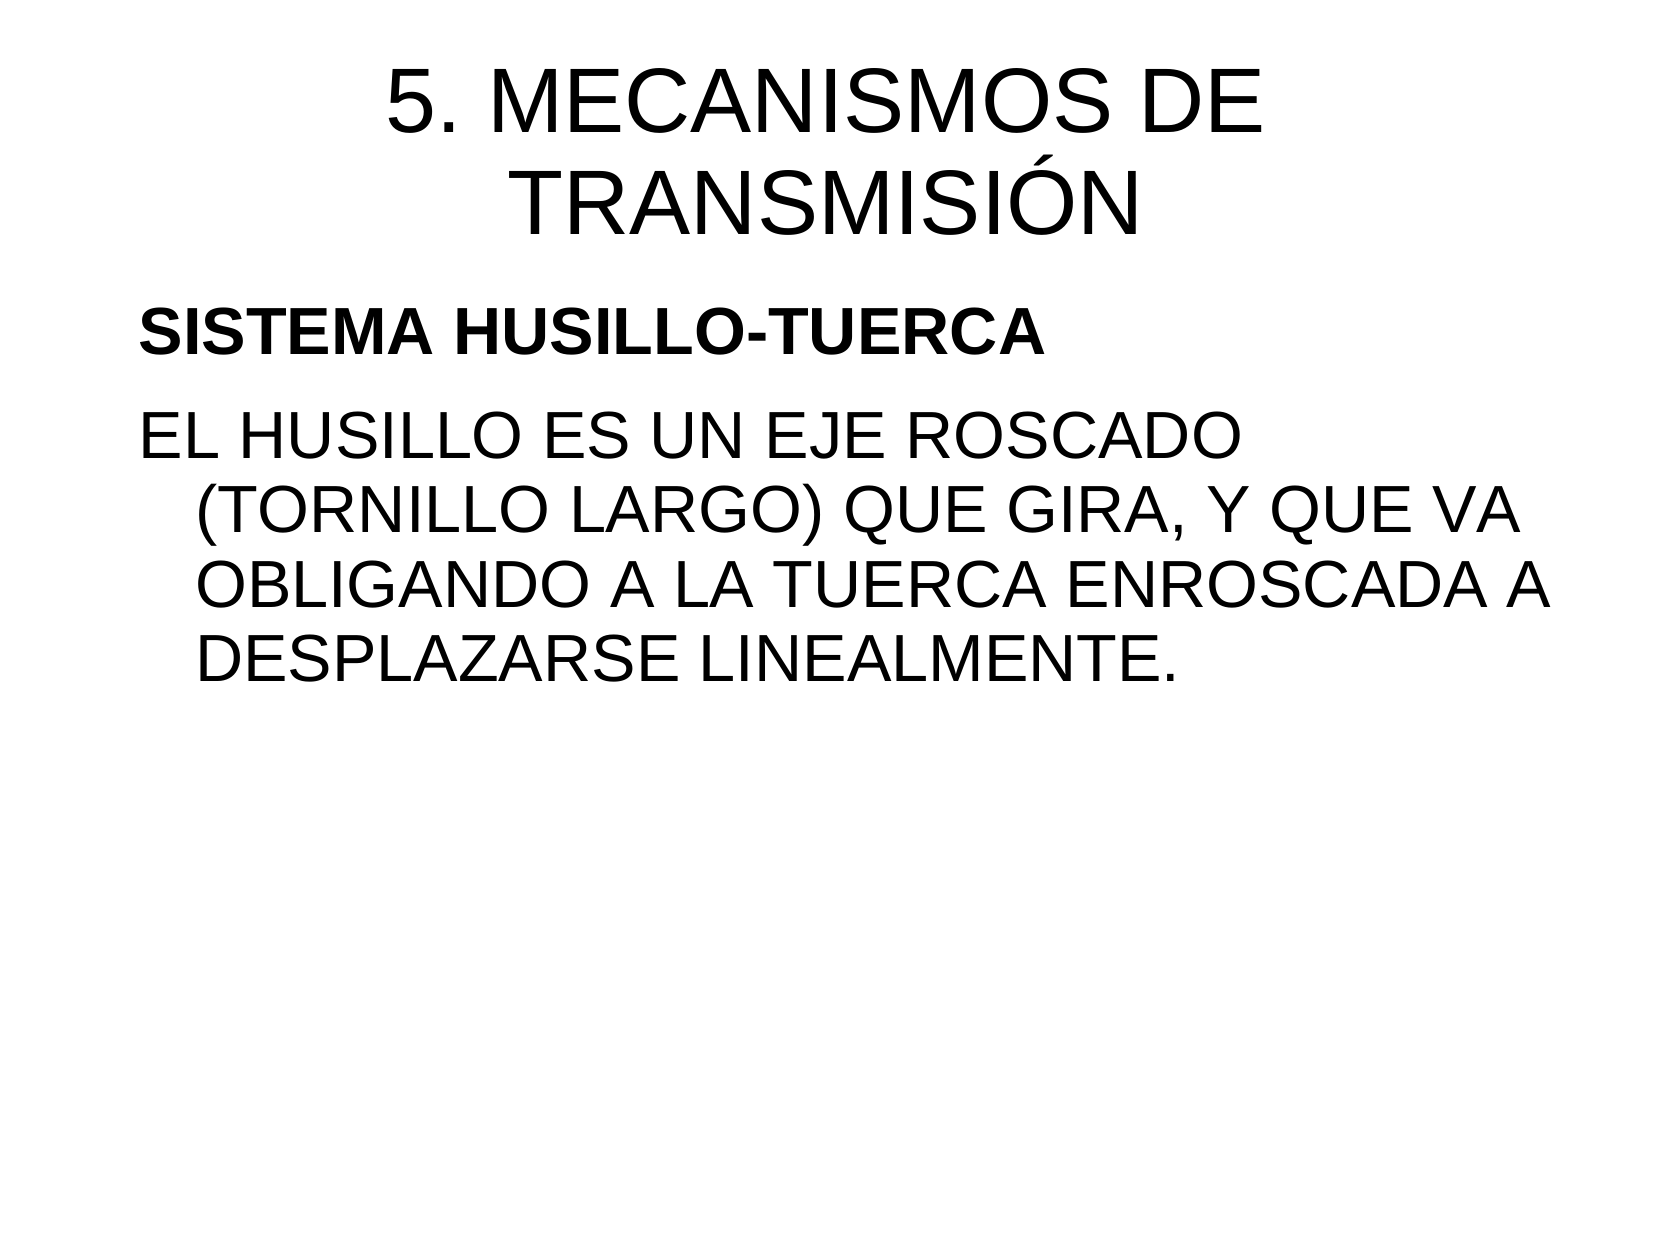

# 5. MECANISMOS DE TRANSMISIÓN
SISTEMA HUSILLO-TUERCA
EL HUSILLO ES UN EJE ROSCADO (TORNILLO LARGO) QUE GIRA, Y QUE VA OBLIGANDO A LA TUERCA ENROSCADA A DESPLAZARSE LINEALMENTE.